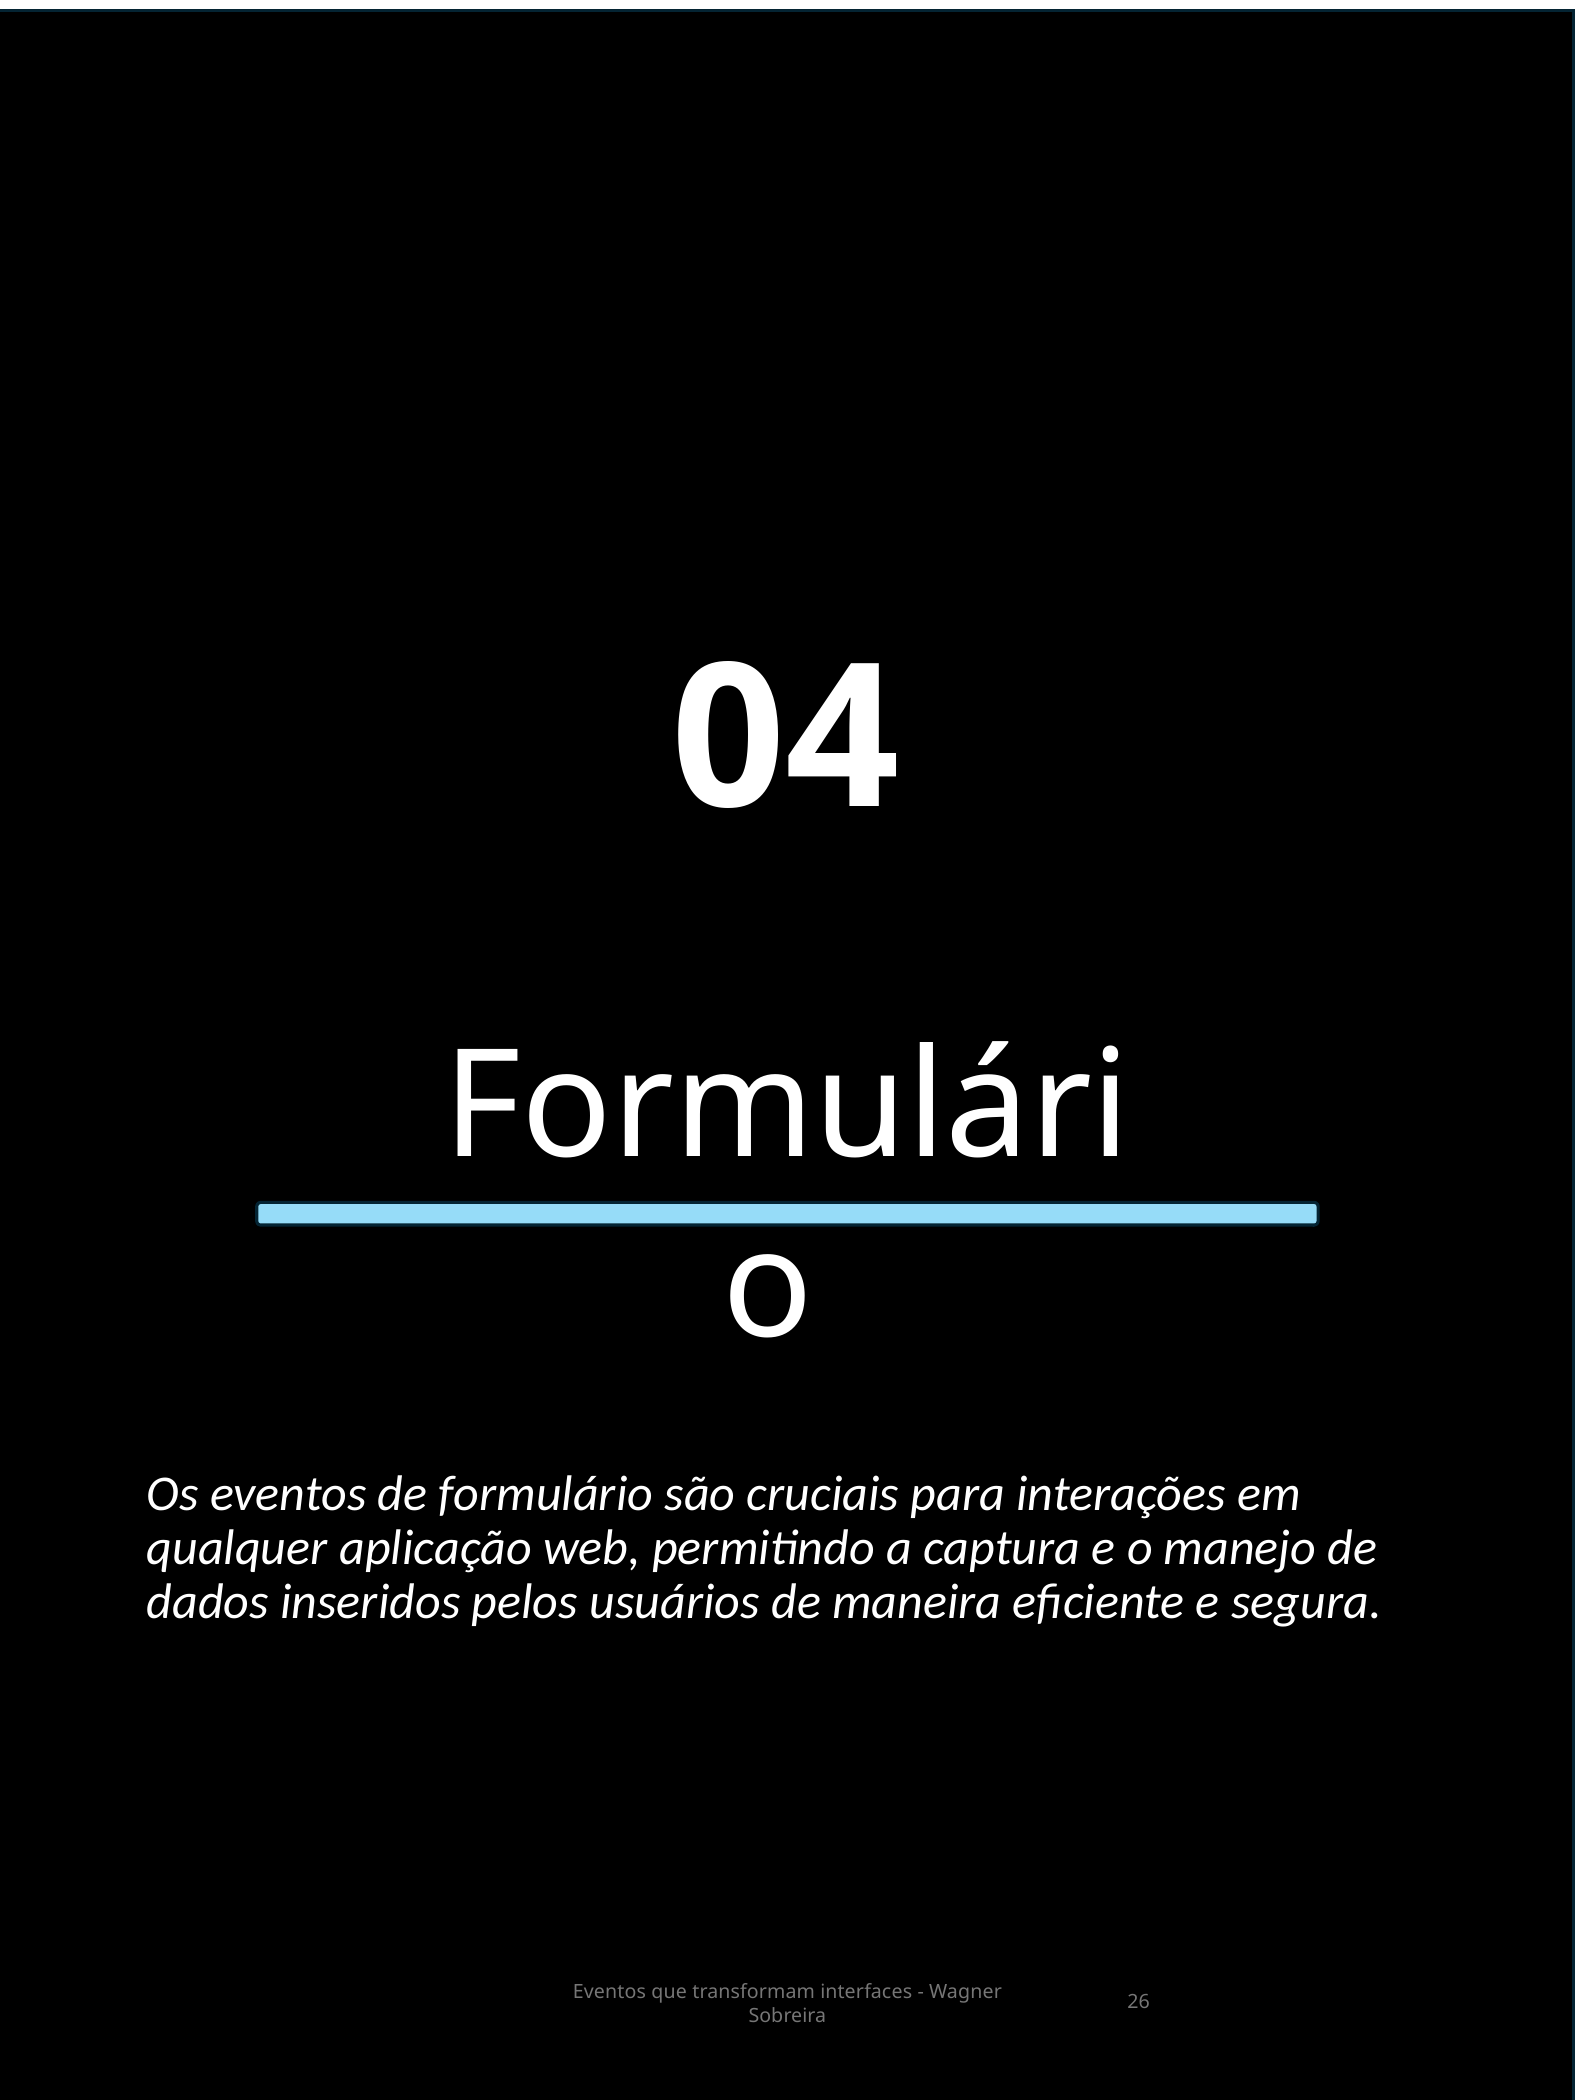

04
Formulário
Os eventos de formulário são cruciais para interações em qualquer aplicação web, permitindo a captura e o manejo de dados inseridos pelos usuários de maneira eficiente e segura.
Eventos que transformam interfaces - Wagner Sobreira